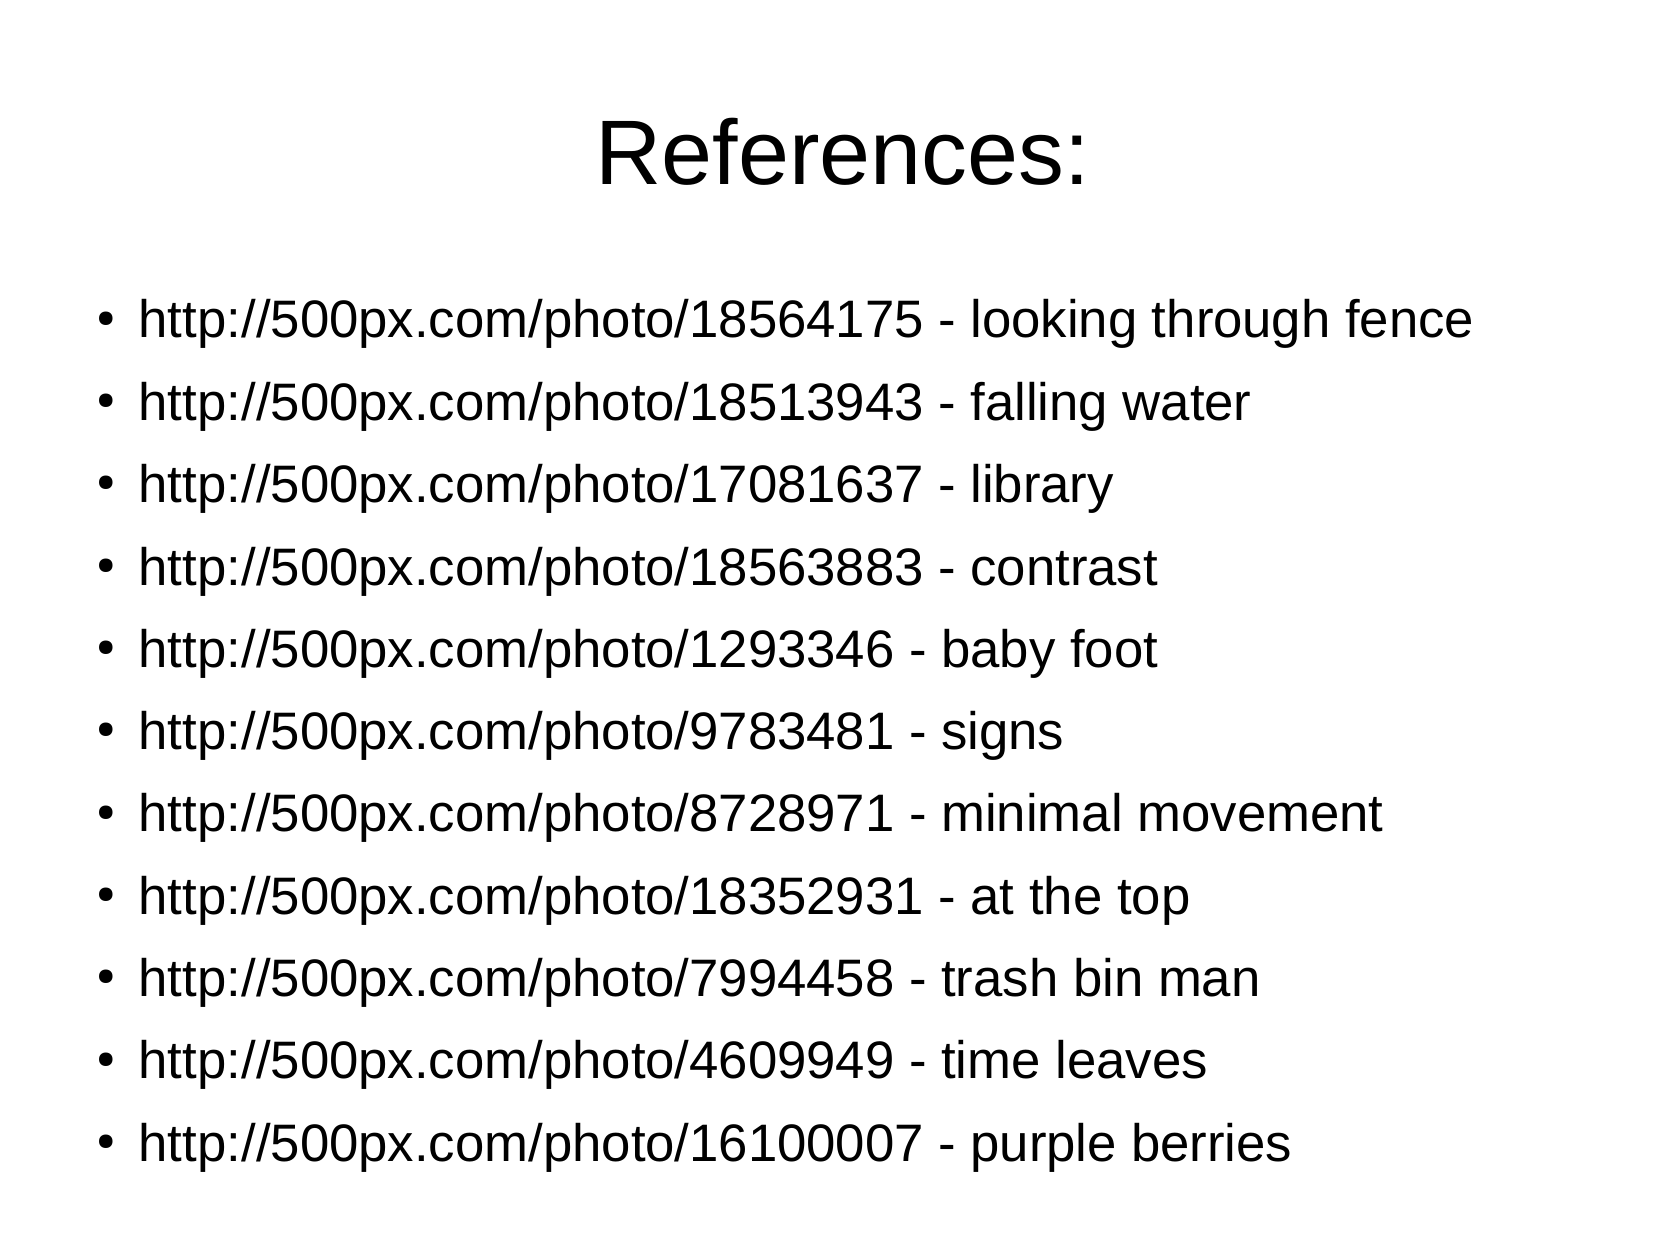

# References:
http://500px.com/photo/18564175 - looking through fence
http://500px.com/photo/18513943 - falling water
http://500px.com/photo/17081637 - library
http://500px.com/photo/18563883 - contrast
http://500px.com/photo/1293346 - baby foot
http://500px.com/photo/9783481 - signs
http://500px.com/photo/8728971 - minimal movement
http://500px.com/photo/18352931 - at the top
http://500px.com/photo/7994458 - trash bin man
http://500px.com/photo/4609949 - time leaves
http://500px.com/photo/16100007 - purple berries